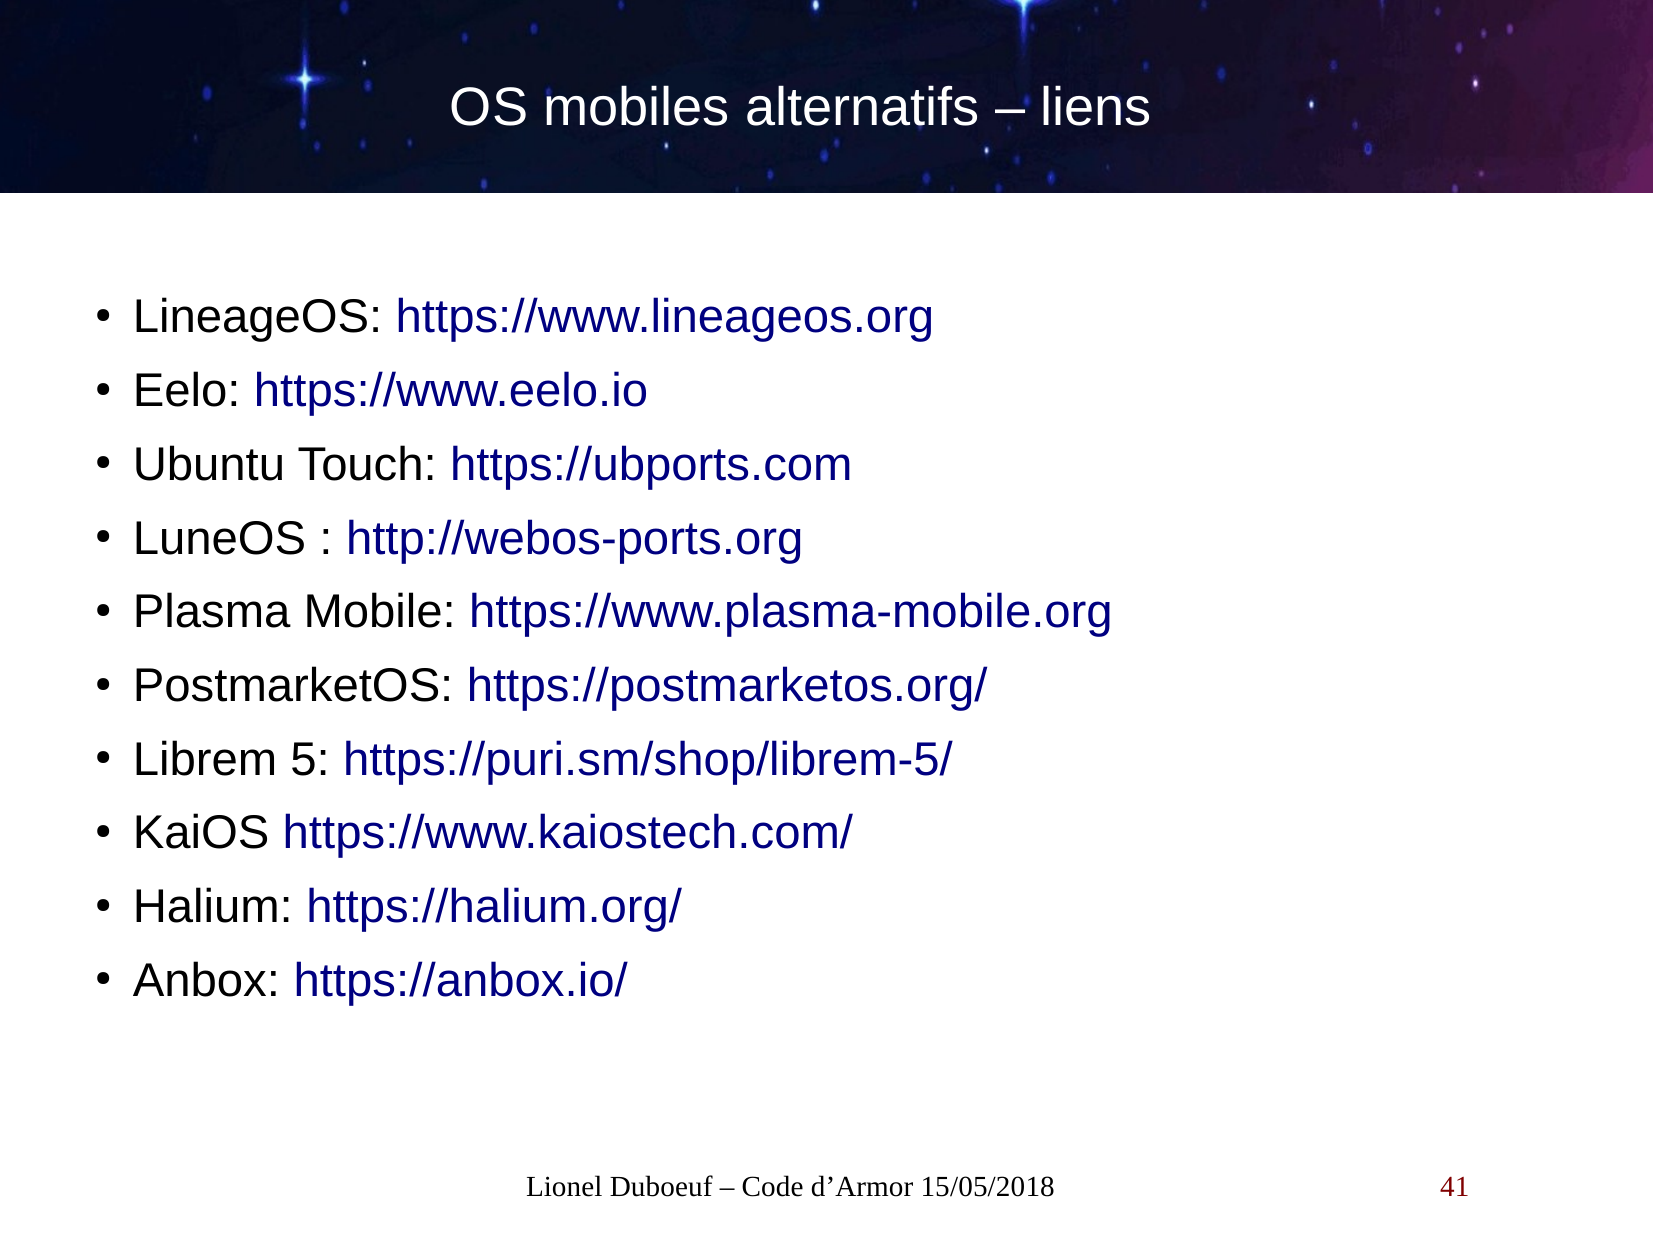

# OS mobiles alternatifs – liens
LineageOS: https://www.lineageos.org
Eelo: https://www.eelo.io
Ubuntu Touch: https://ubports.com
LuneOS : http://webos-ports.org
Plasma Mobile: https://www.plasma-mobile.org
PostmarketOS: https://postmarketos.org/
Librem 5: https://puri.sm/shop/librem-5/
KaiOS https://www.kaiostech.com/
Halium: https://halium.org/
Anbox: https://anbox.io/
41